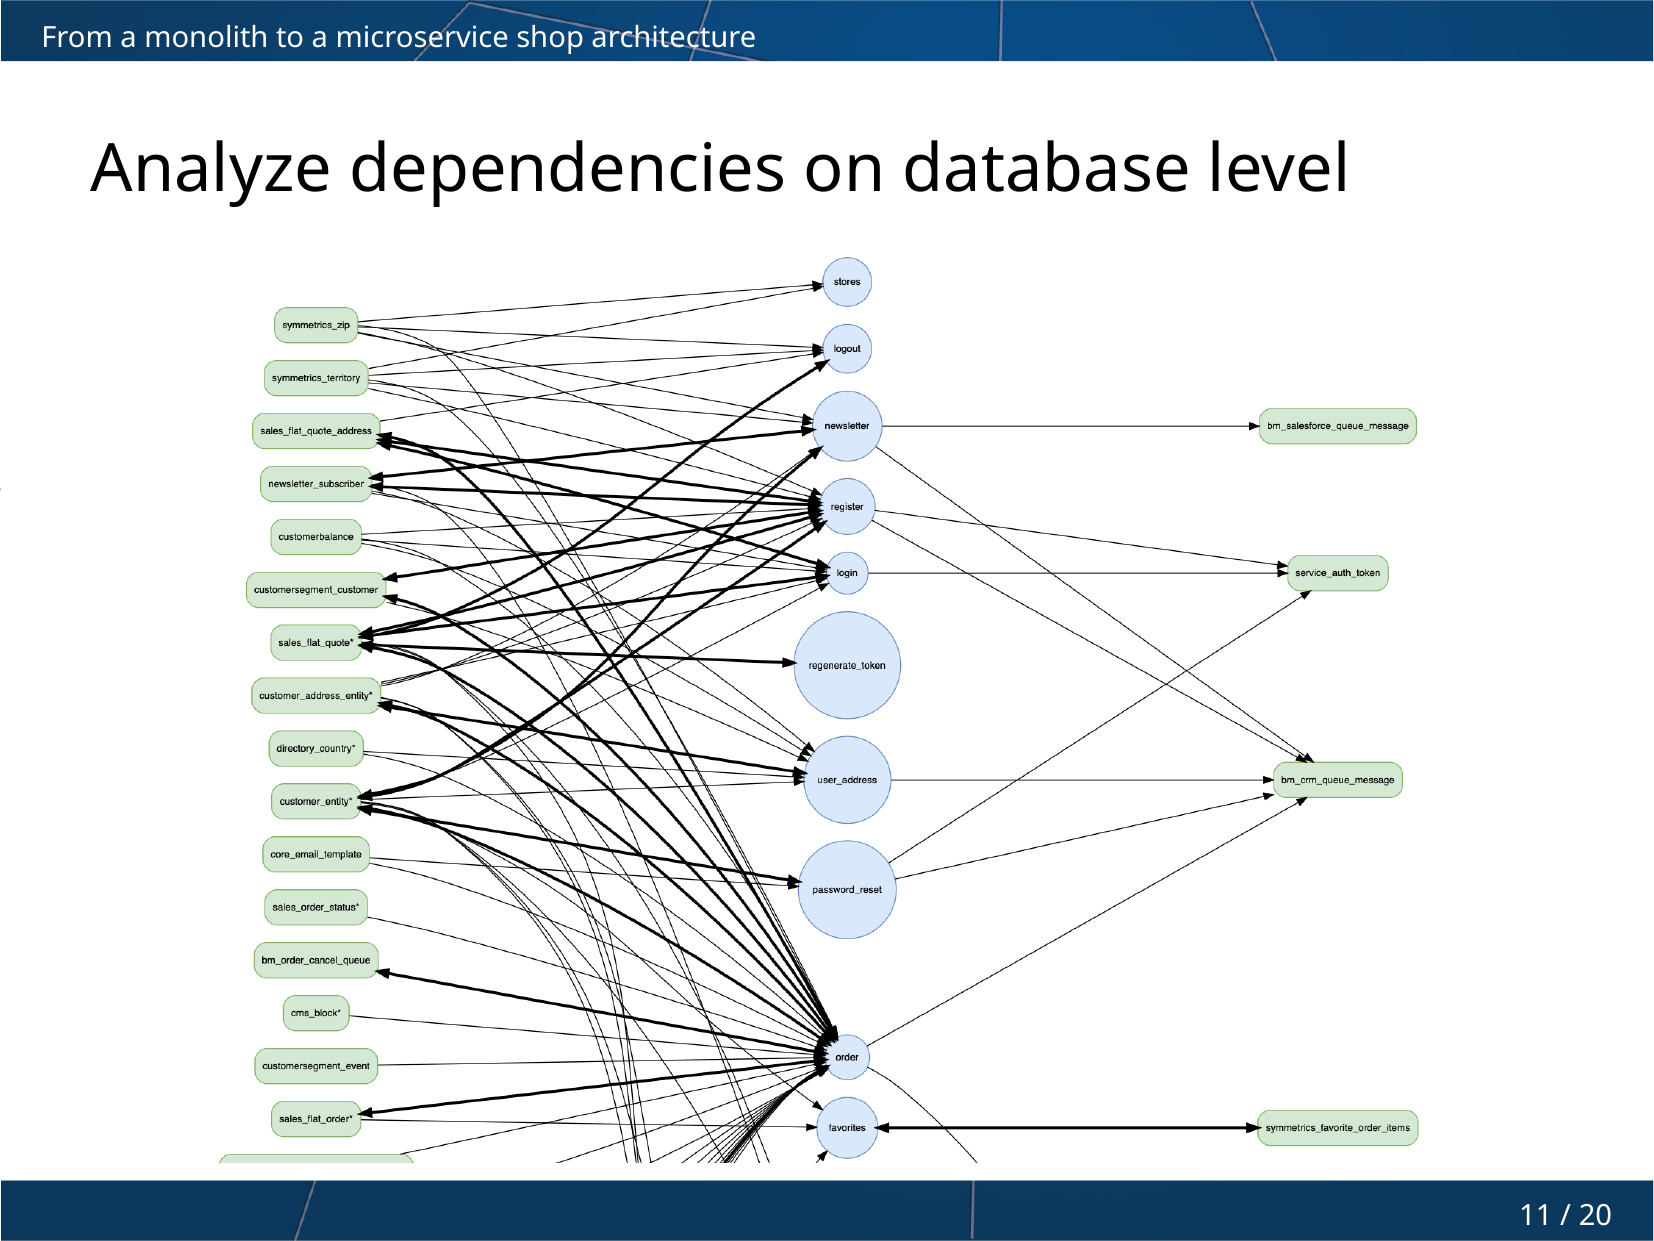

From a monolith to a microservice shop architecture
# Analyze dependencies on database level
11